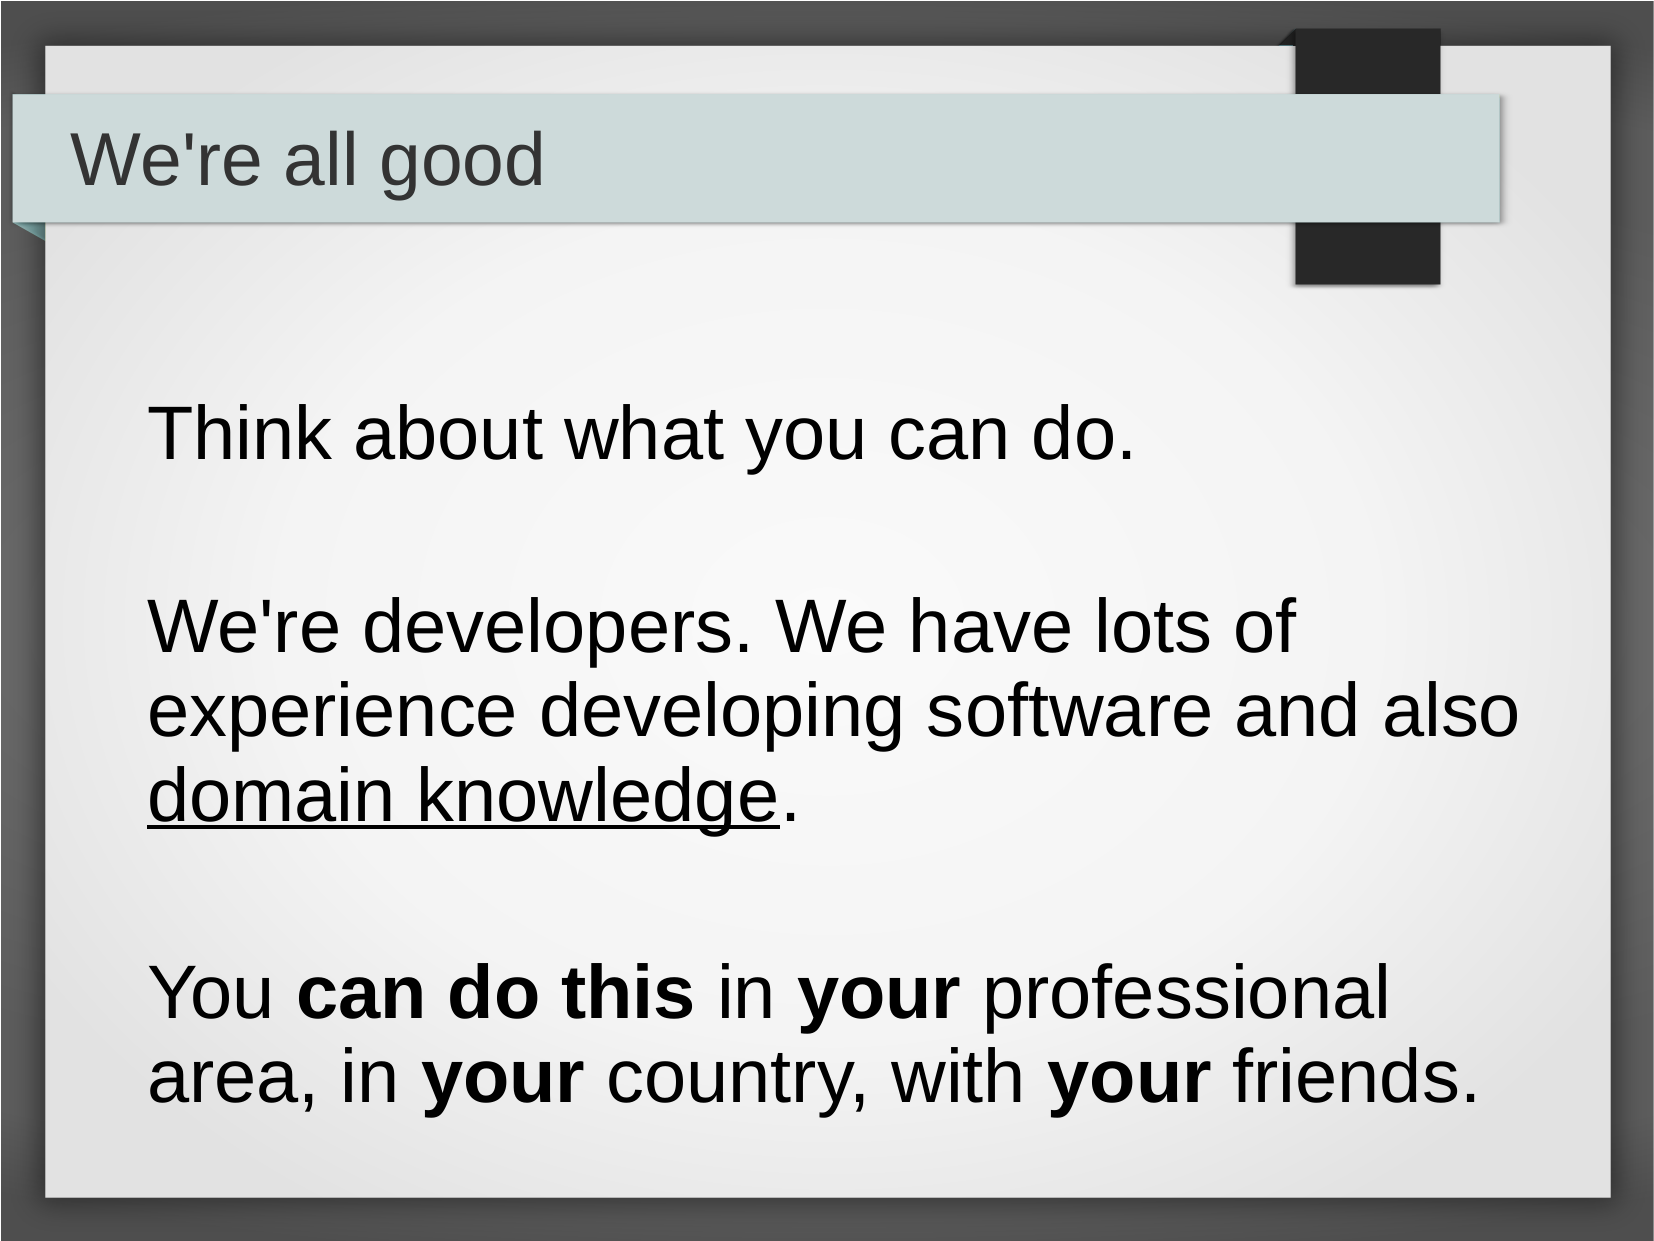

# We're all good
Think about what you can do.
We're developers. We have lots of experience developing software and also domain knowledge.
You can do this in your professional area, in your country, with your friends.